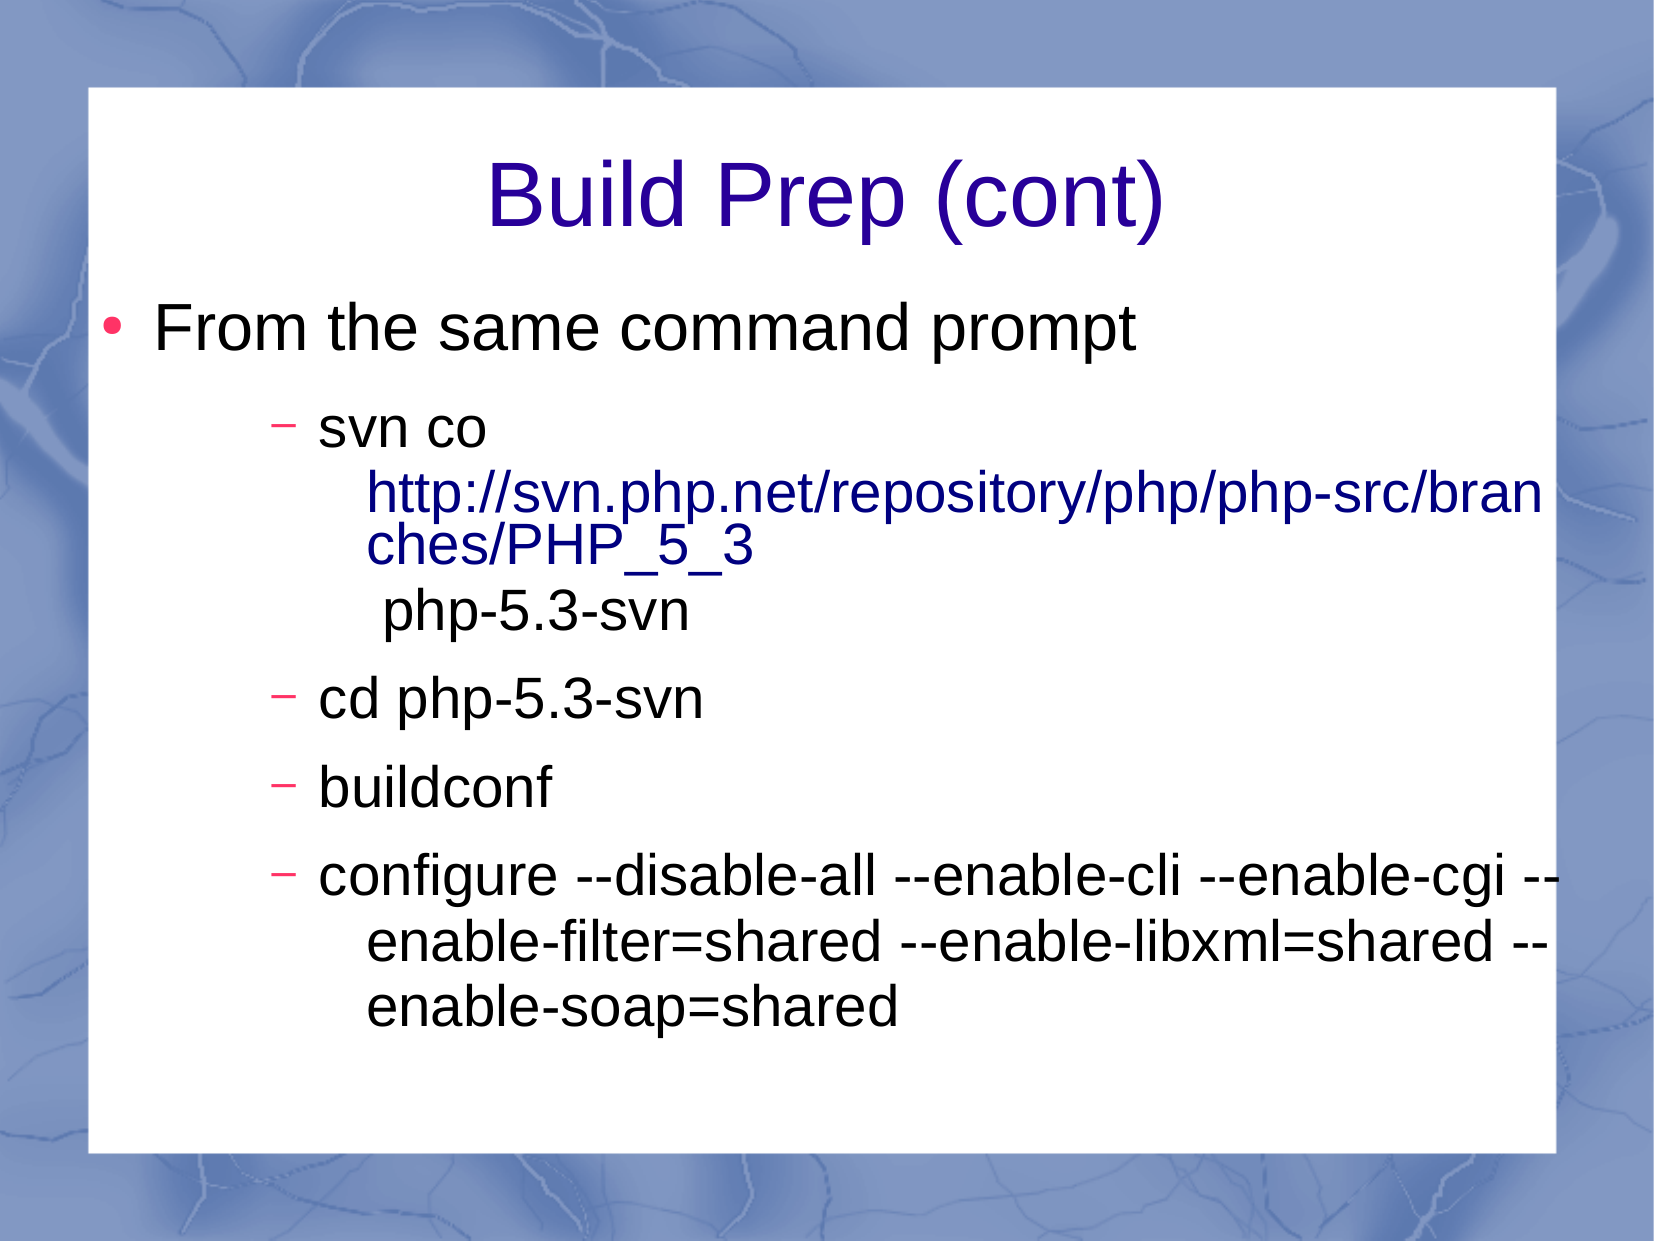

# Build Prep (cont)
From the same command prompt
svn co http://svn.php.net/repository/php/php-src/branches/PHP_5_3 php-5.3-svn
cd php-5.3-svn
buildconf
configure --disable-all --enable-cli --enable-cgi --enable-filter=shared --enable-libxml=shared --enable-soap=shared